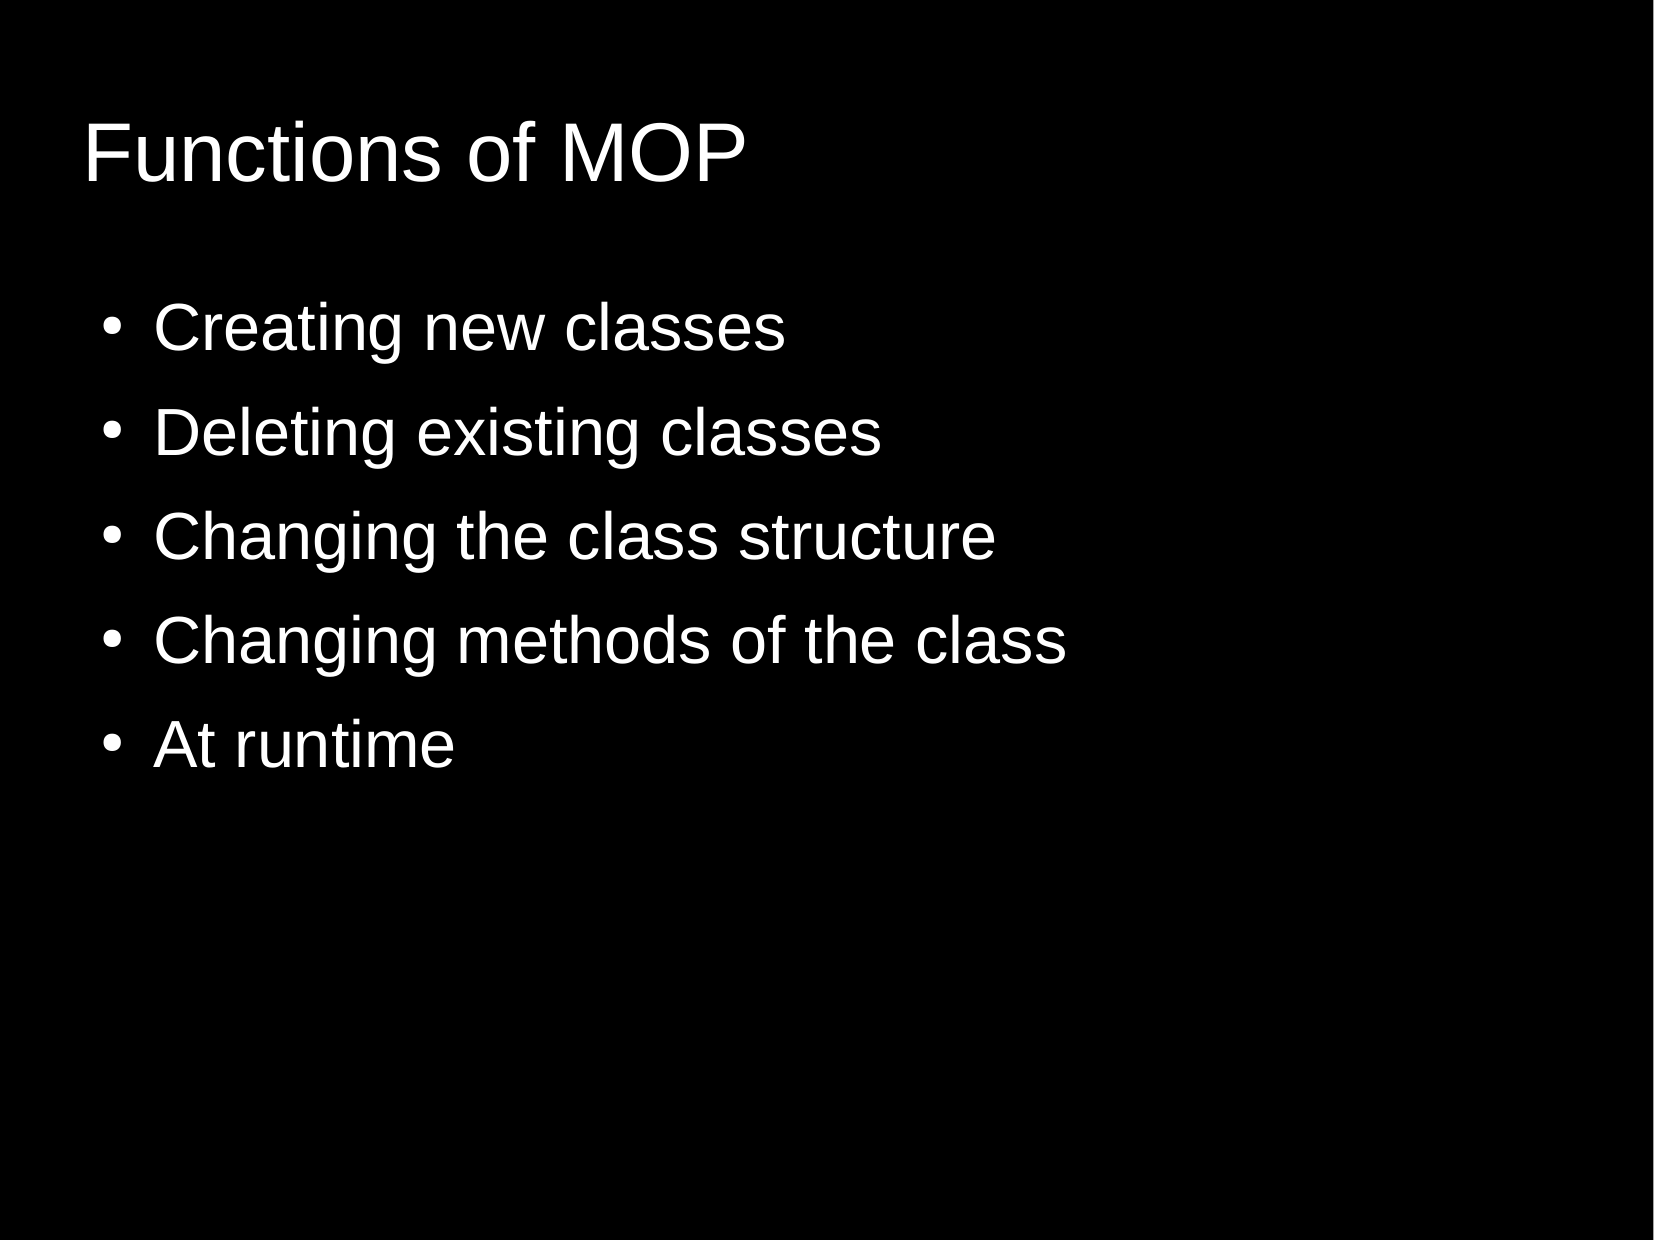

# Functions of MOP
Creating new classes
Deleting existing classes
Changing the class structure
Changing methods of the class
At runtime